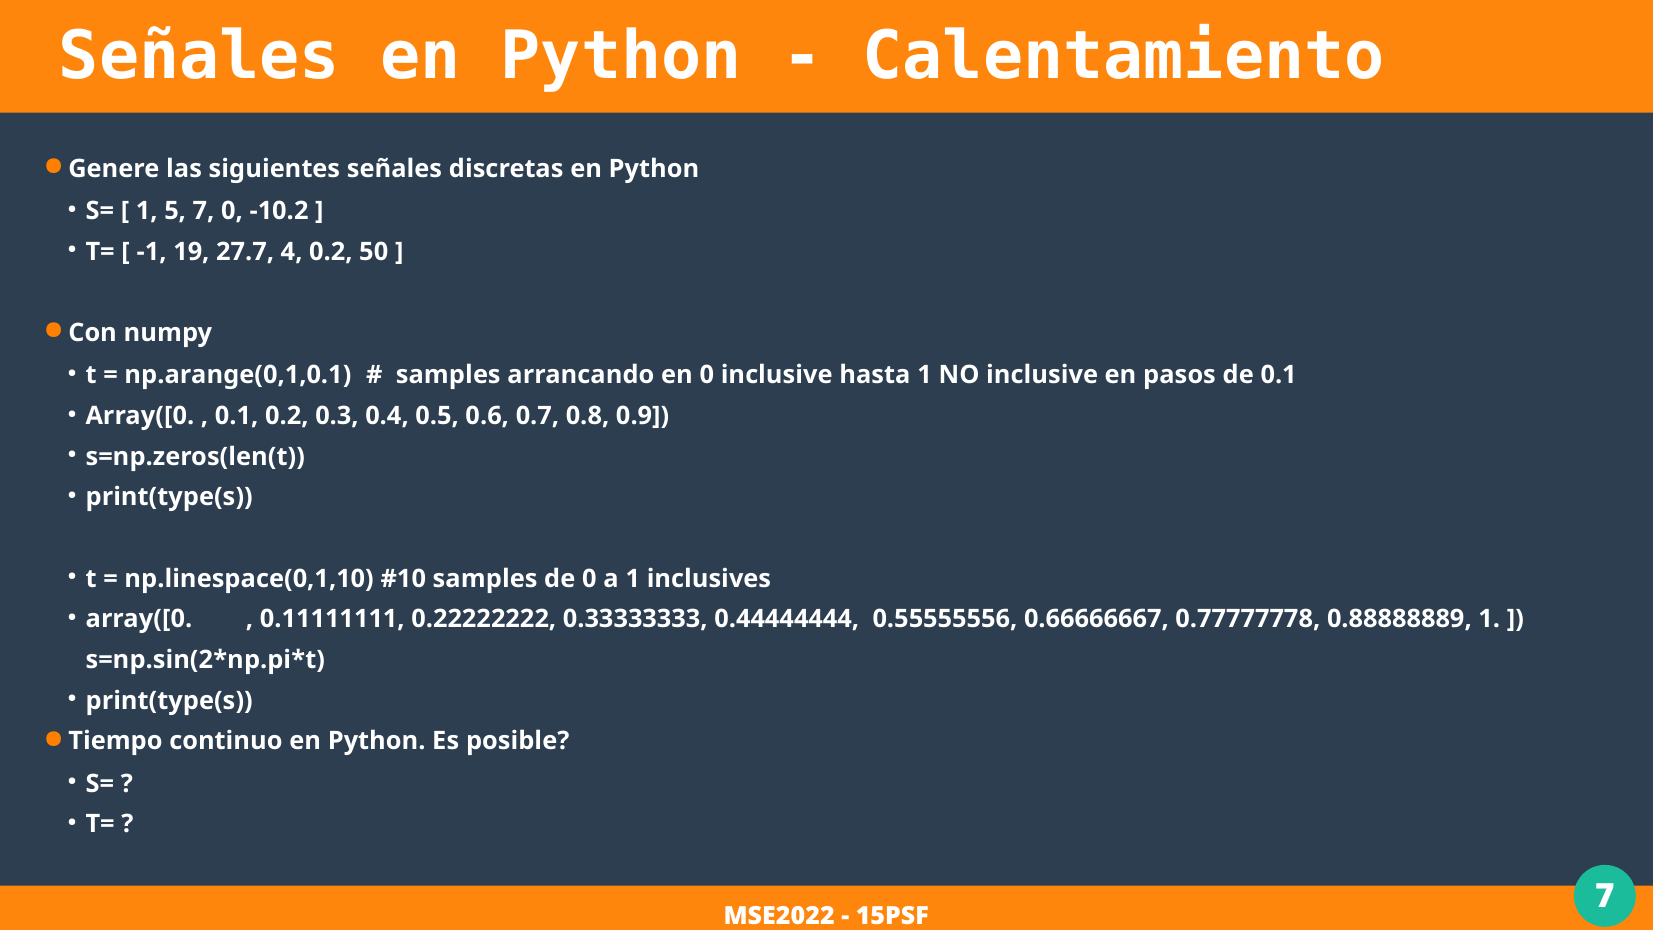

# Señales en Python - Calentamiento
 Genere las siguientes señales discretas en Python
S= [ 1, 5, 7, 0, -10.2 ]
T= [ -1, 19, 27.7, 4, 0.2, 50 ]
 Con numpy
t = np.arange(0,1,0.1) 	# samples arrancando en 0 inclusive hasta 1 NO inclusive en pasos de 0.1
Array([0. , 0.1, 0.2, 0.3, 0.4, 0.5, 0.6, 0.7, 0.8, 0.9])
s=np.zeros(len(t))
print(type(s))
t = np.linespace(0,1,10) #10 samples de 0 a 1 inclusives
array([0. , 0.11111111, 0.22222222, 0.33333333, 0.44444444, 0.55555556, 0.66666667, 0.77777778, 0.88888889, 1. ])
s=np.sin(2*np.pi*t)
print(type(s))
 Tiempo continuo en Python. Es posible?
S= ?
T= ?
MSE2022 - 15PSF